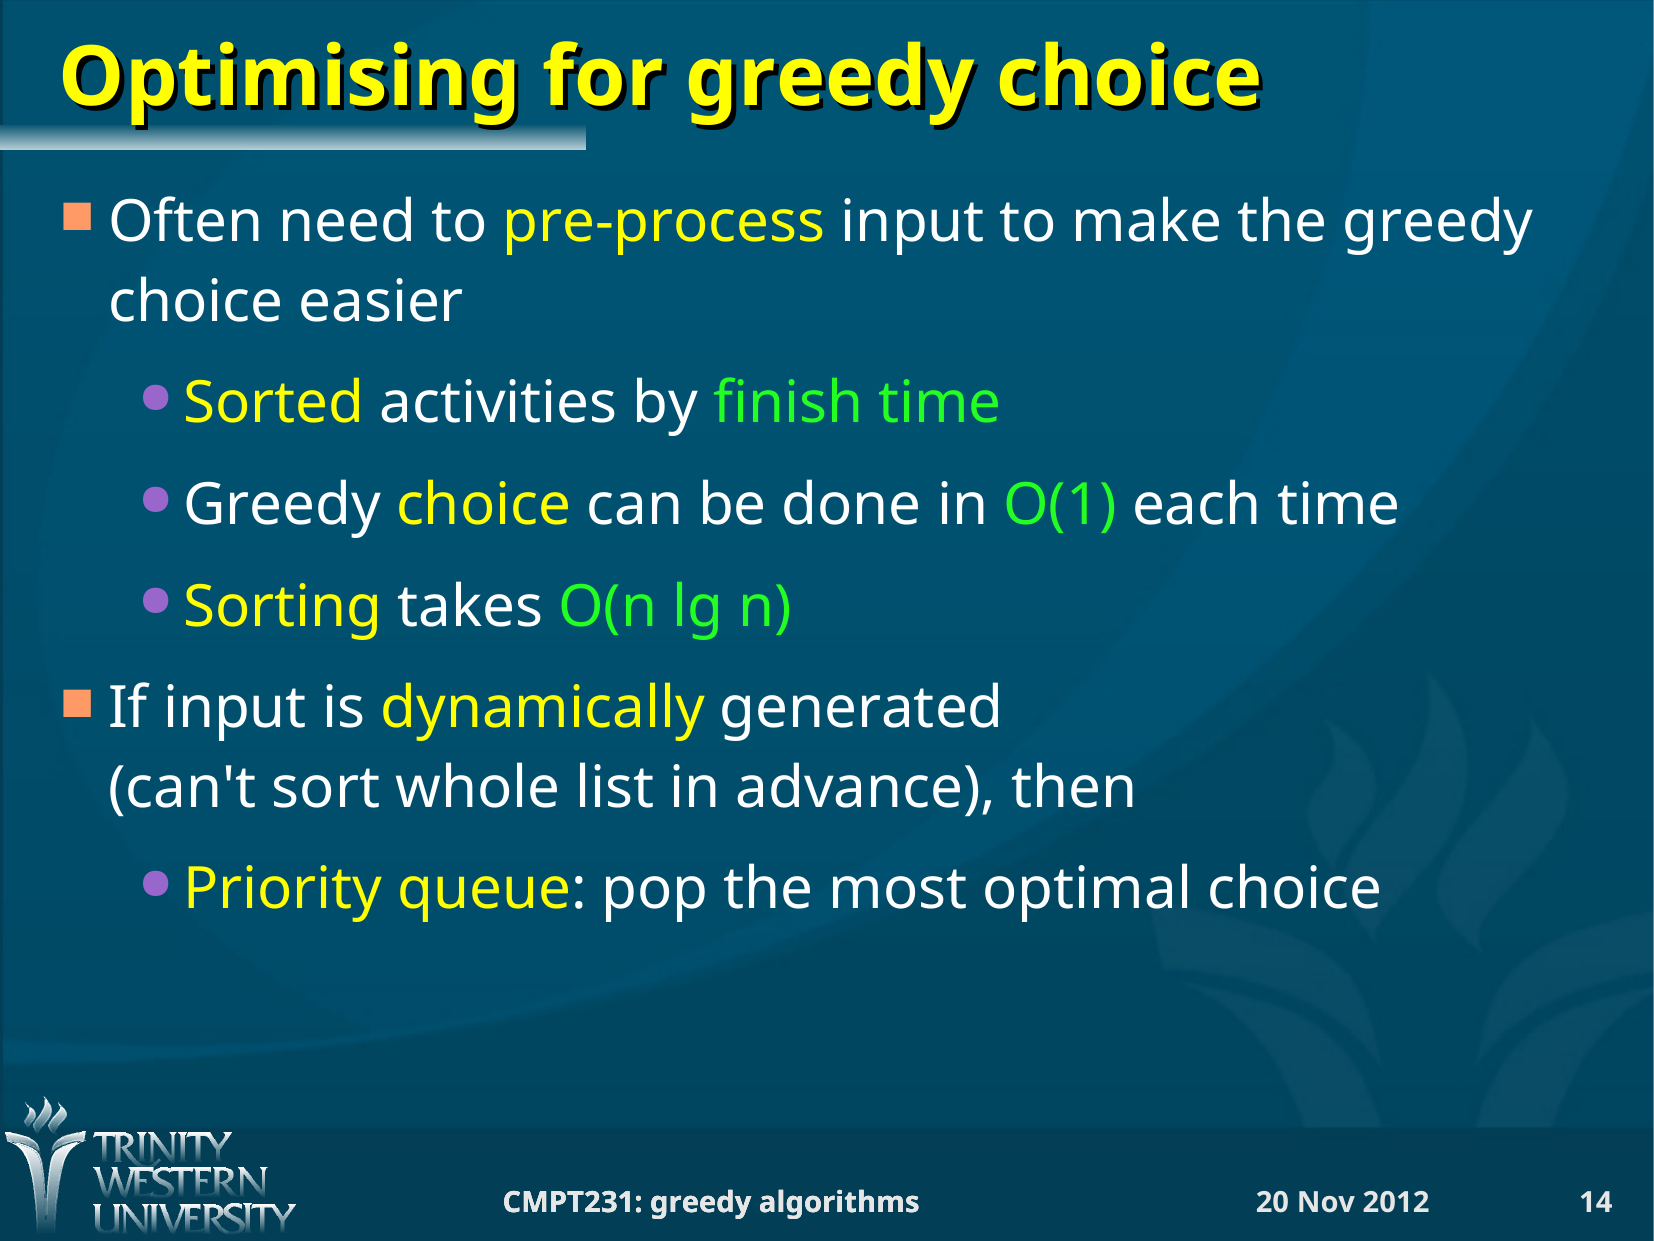

# Optimising for greedy choice
Often need to pre-process input to make the greedy choice easier
Sorted activities by finish time
Greedy choice can be done in O(1) each time
Sorting takes O(n lg n)
If input is dynamically generated
(can't sort whole list in advance), then
Priority queue: pop the most optimal choice
CMPT231: greedy algorithms
20 Nov 2012
14